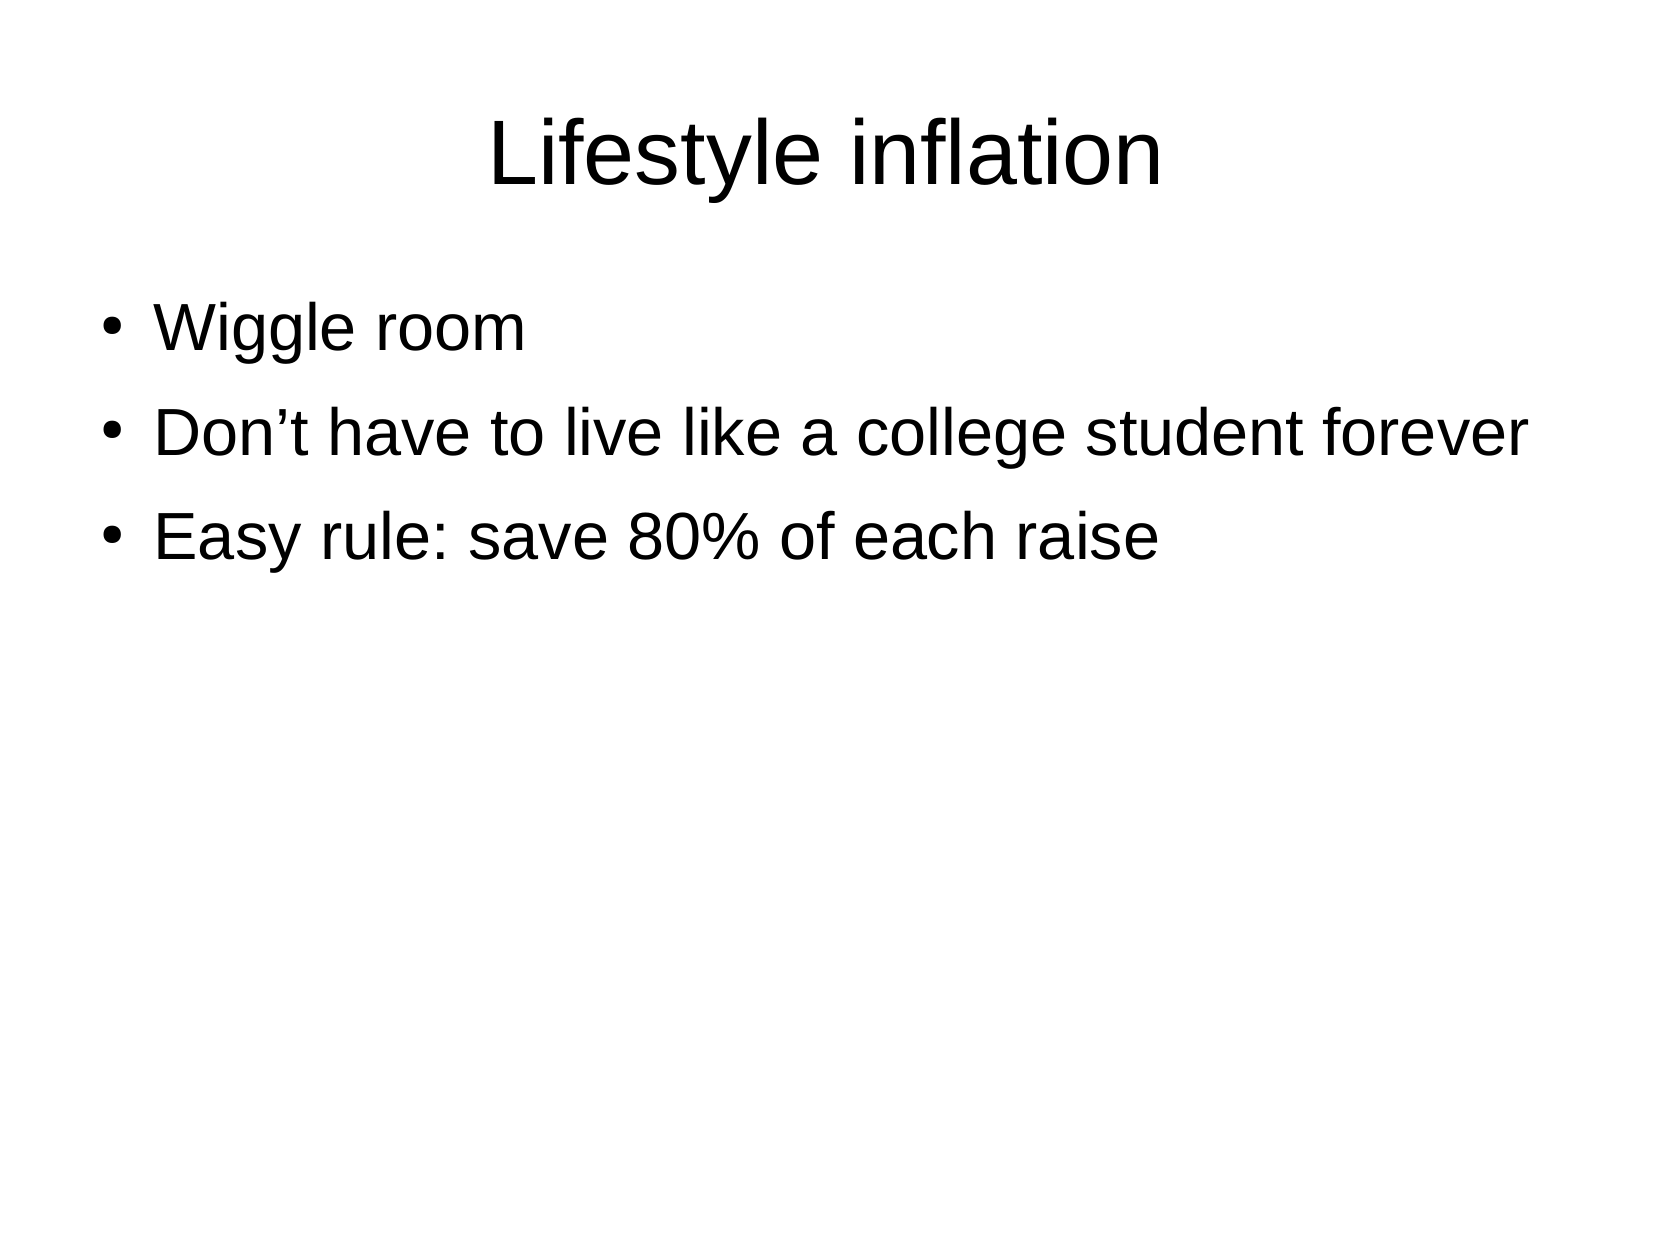

# Lifestyle inflation
Wiggle room
Don’t have to live like a college student forever
Easy rule: save 80% of each raise